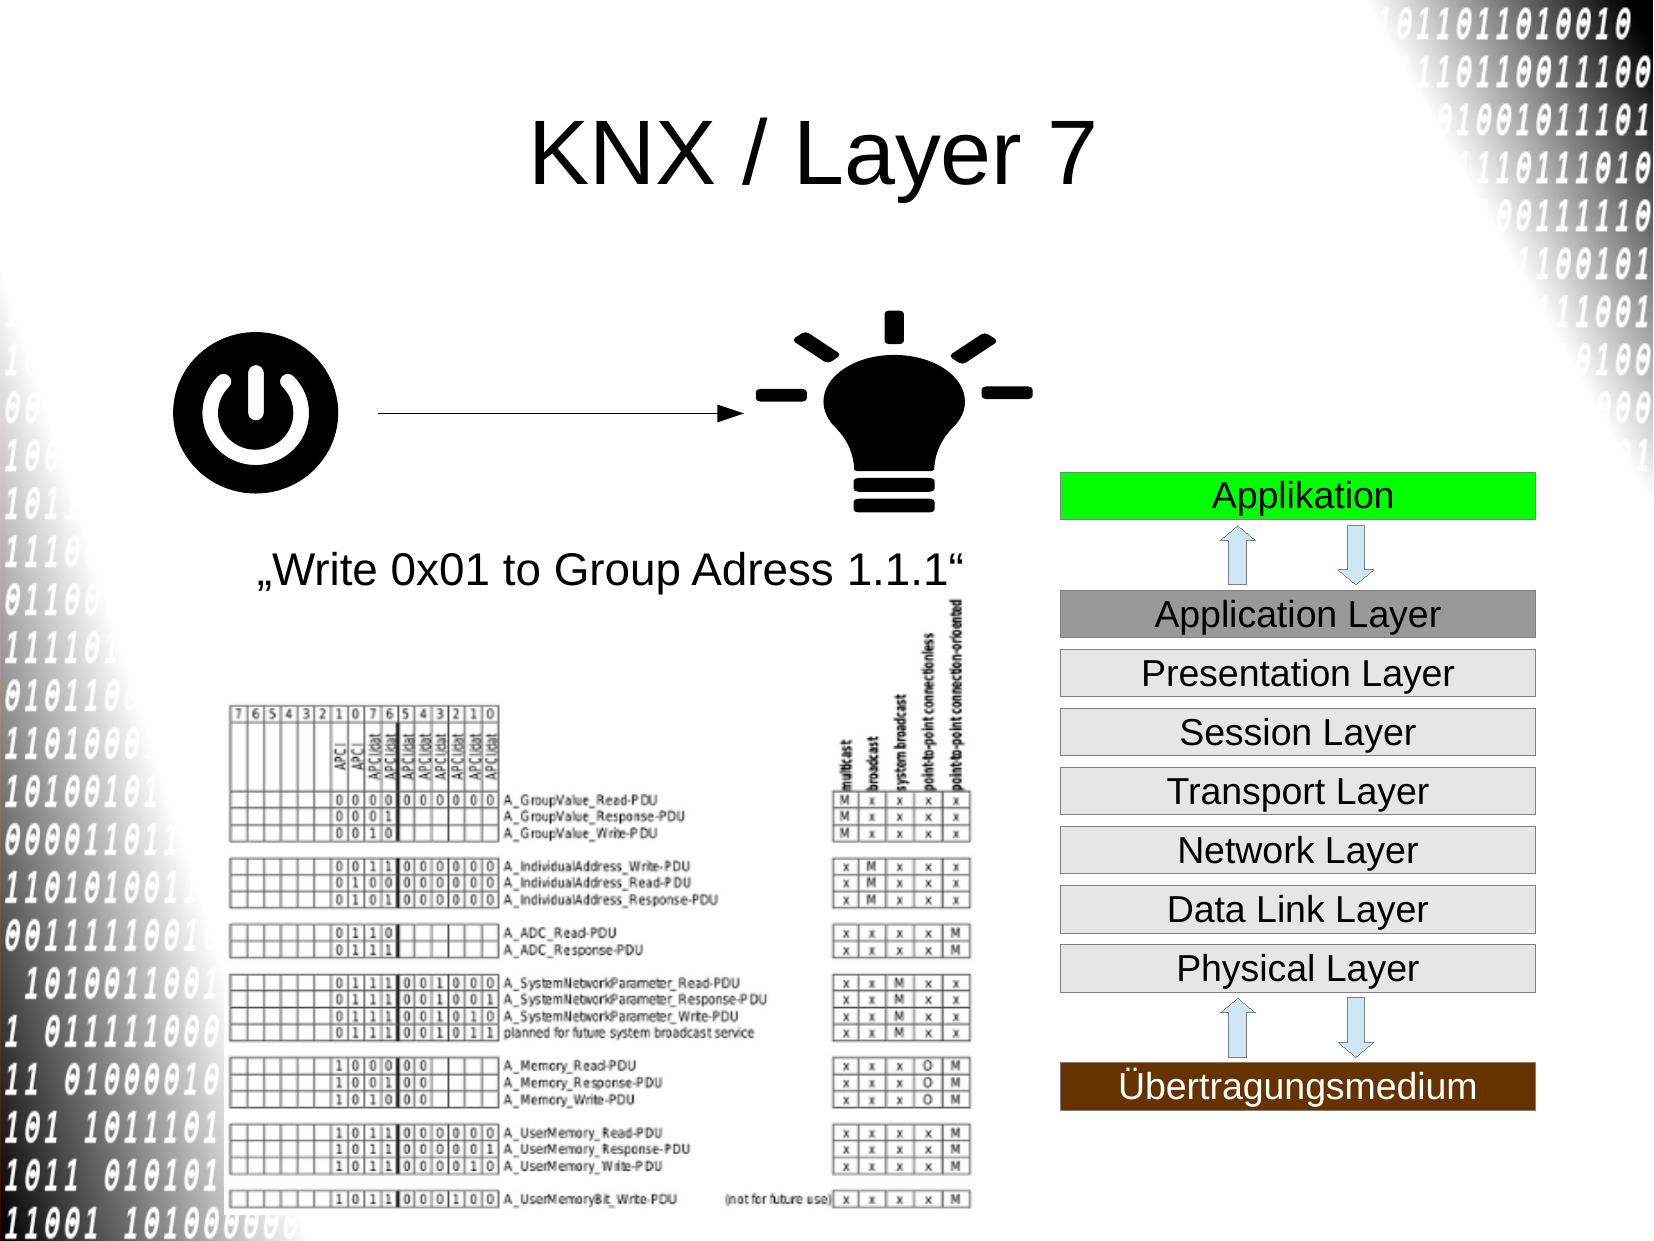

# KNX / Layer 7
 Applikation
„Write 0x01 to Group Adress 1.1.1“
Application Layer
Presentation Layer
Session Layer
Transport Layer
Network Layer
Data Link Layer
Physical Layer
Übertragungsmedium